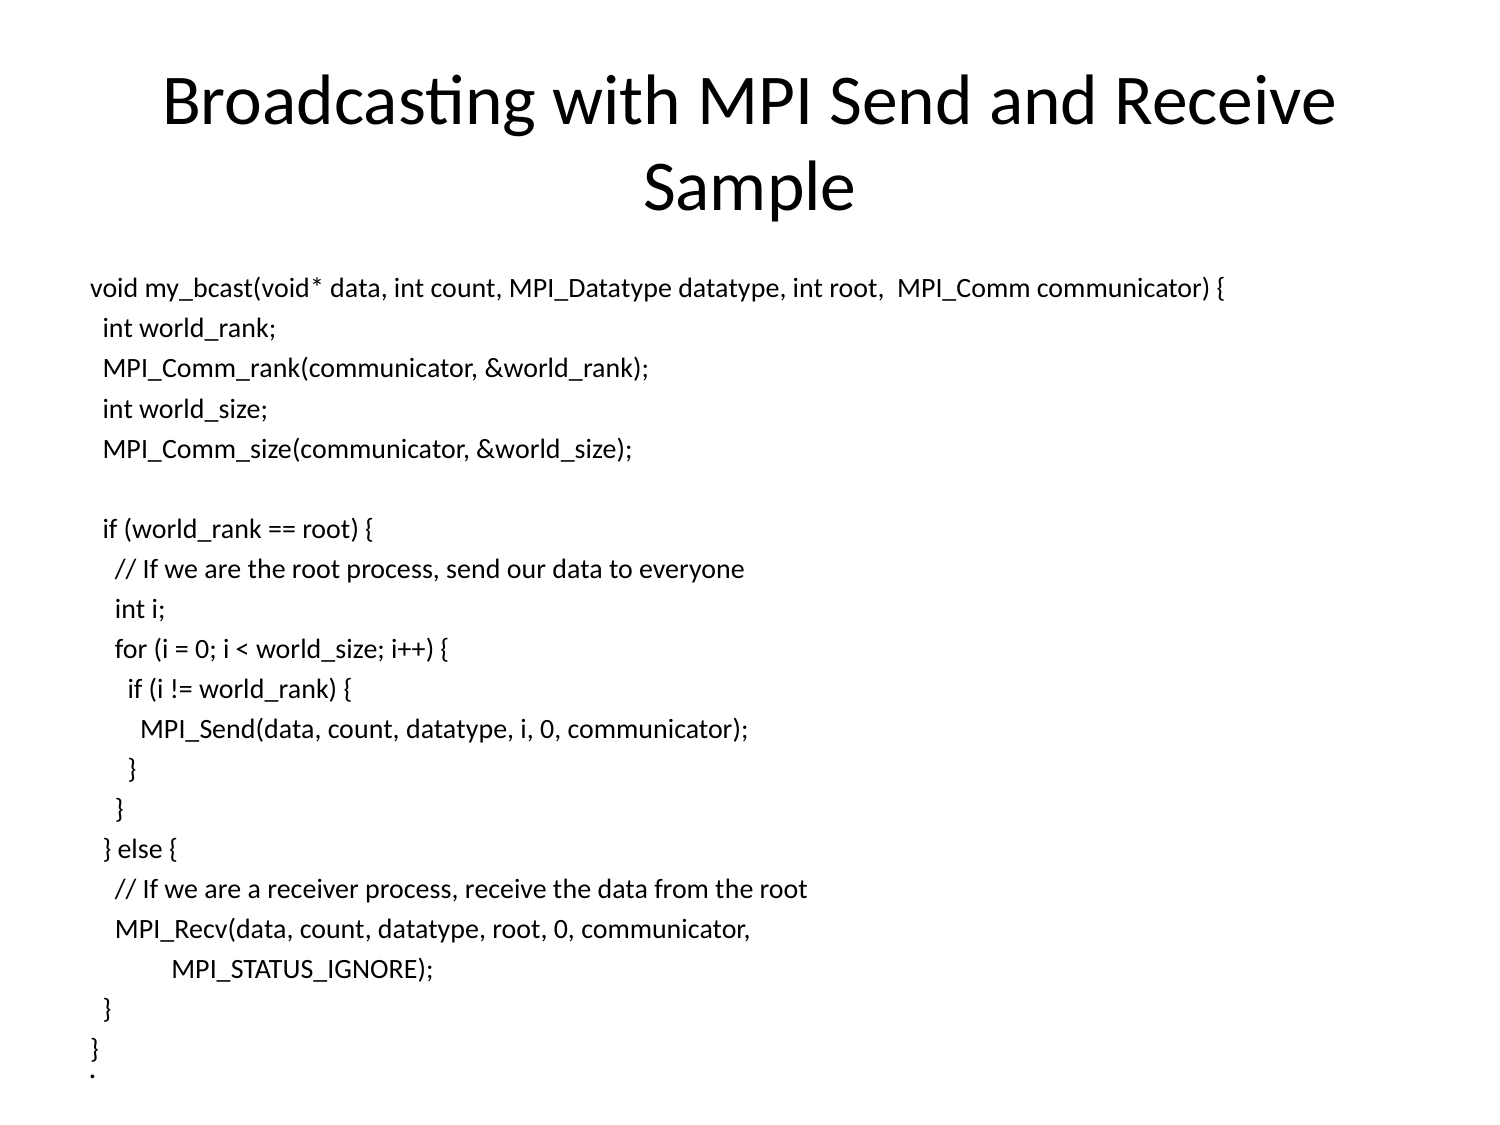

# Broadcasting with MPI Send and Receive Sample
void my_bcast(void* data, int count, MPI_Datatype datatype, int root, MPI_Comm communicator) {
 int world_rank;
 MPI_Comm_rank(communicator, &world_rank);
 int world_size;
 MPI_Comm_size(communicator, &world_size);
 if (world_rank == root) {
 // If we are the root process, send our data to everyone
 int i;
 for (i = 0; i < world_size; i++) {
 if (i != world_rank) {
 MPI_Send(data, count, datatype, i, 0, communicator);
 }
 }
 } else {
 // If we are a receiver process, receive the data from the root
 MPI_Recv(data, count, datatype, root, 0, communicator,
 MPI_STATUS_IGNORE);
 }
}